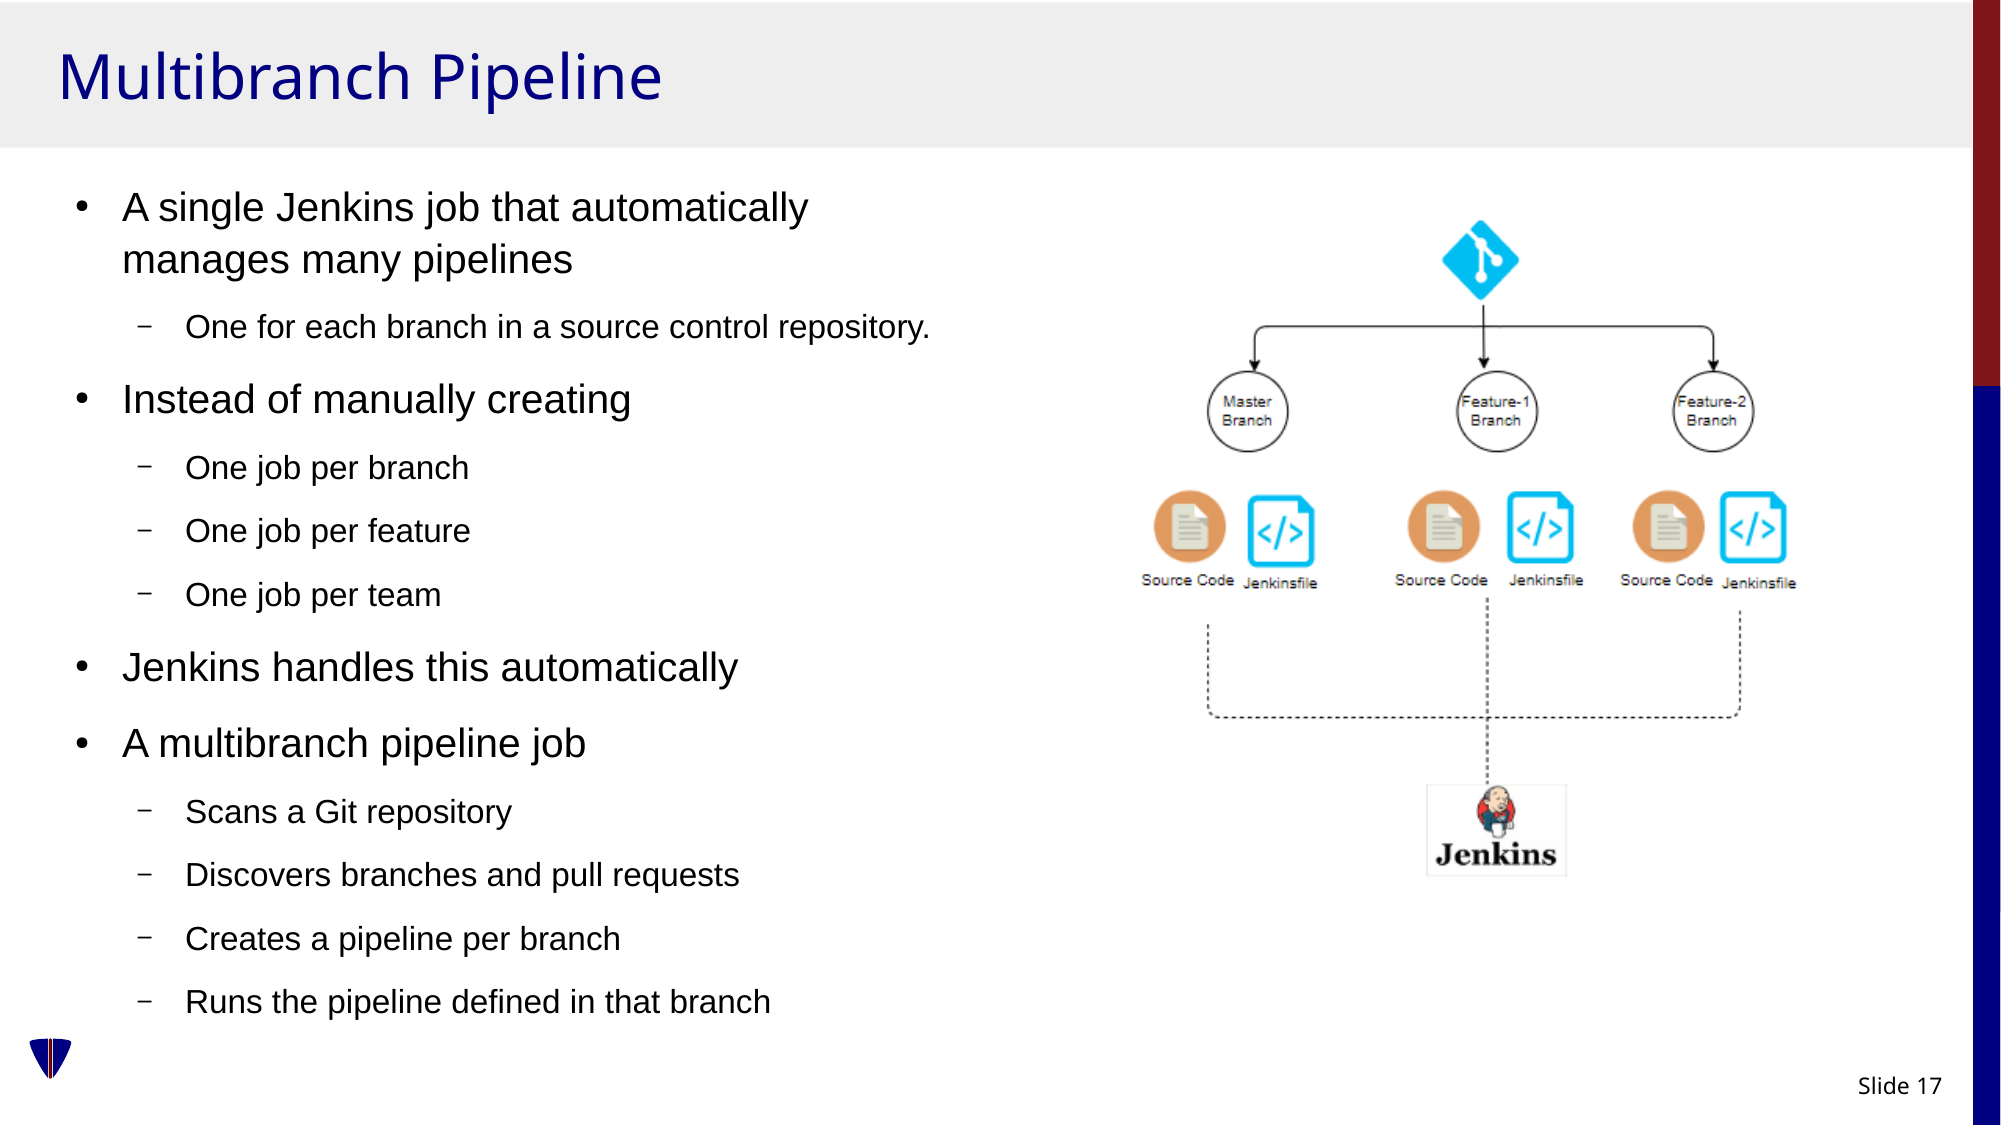

# Multibranch Pipeline
A single Jenkins job that automatically manages many pipelines
One for each branch in a source control repository.
Instead of manually creating
One job per branch
One job per feature
One job per team
Jenkins handles this automatically
A multibranch pipeline job
Scans a Git repository
Discovers branches and pull requests
Creates a pipeline per branch
Runs the pipeline defined in that branch